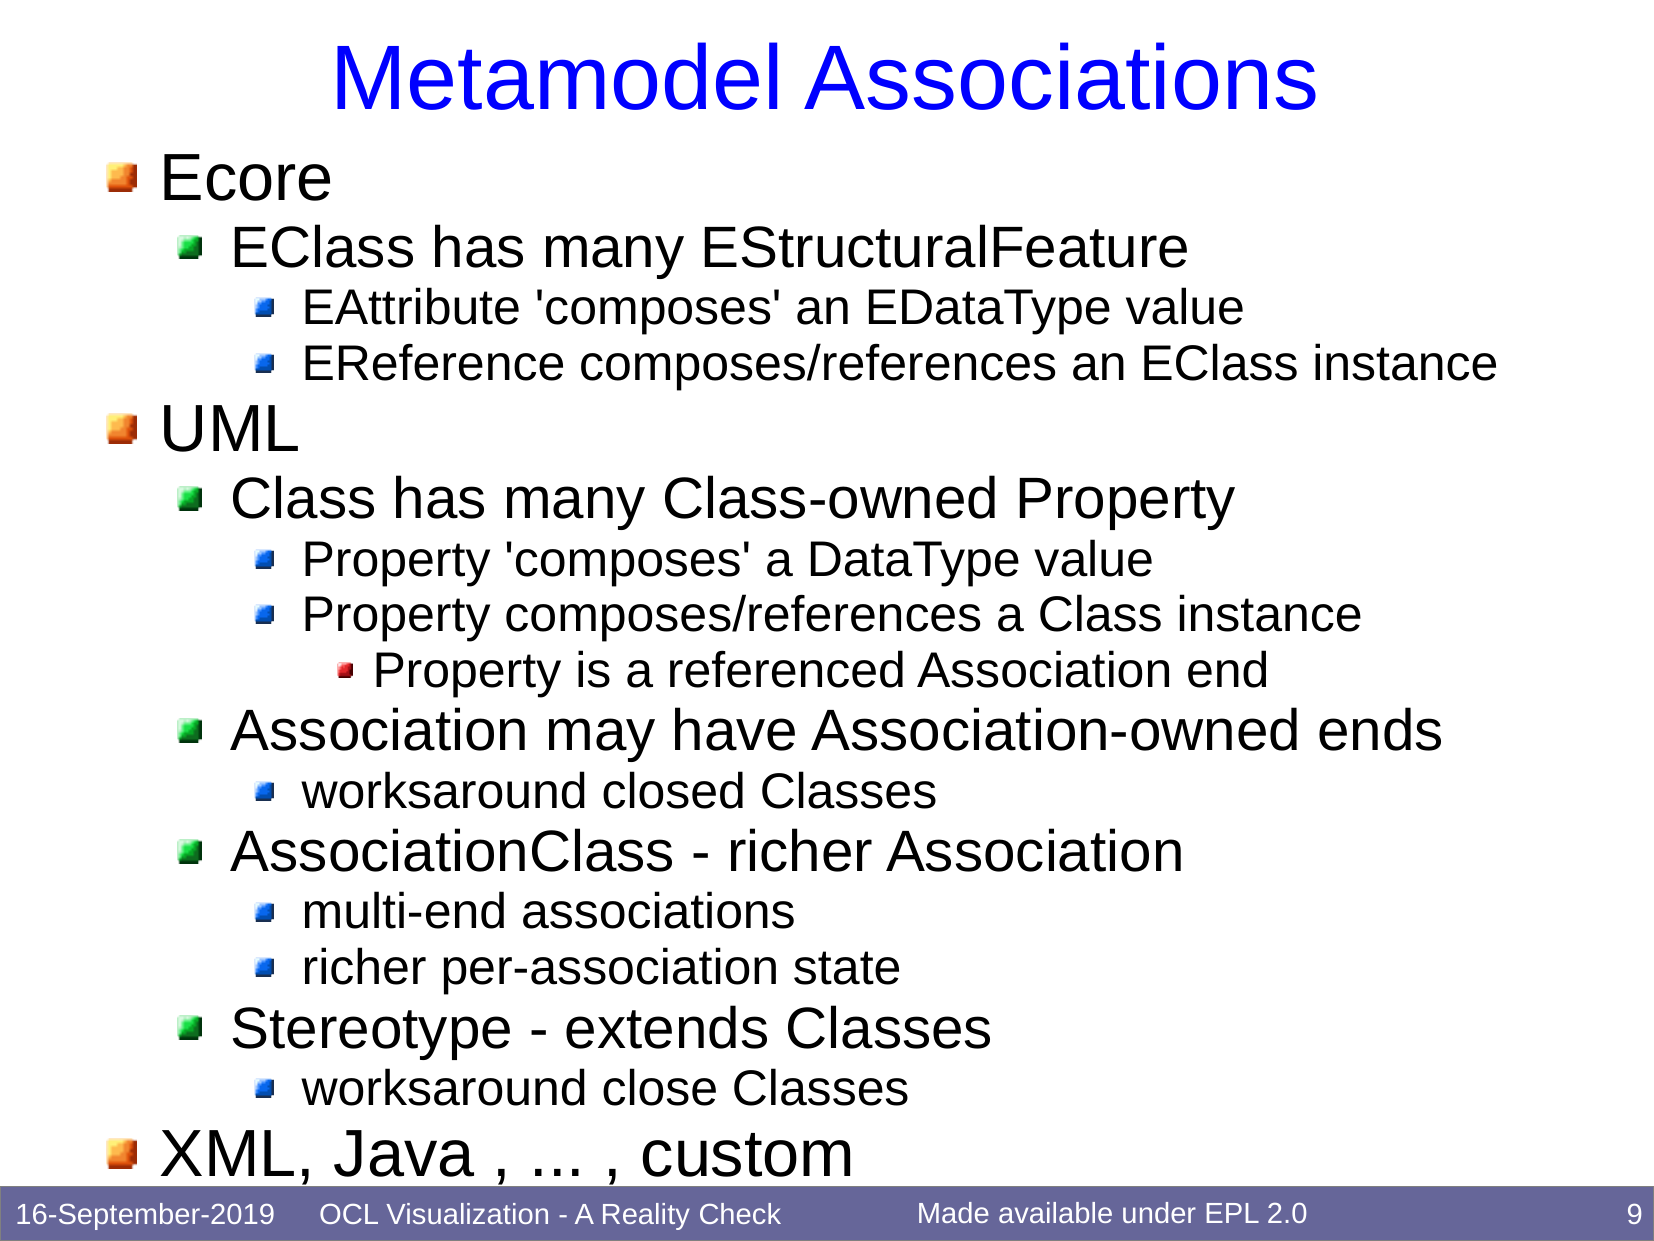

# Metamodel Associations
Ecore
EClass has many EStructuralFeature
EAttribute 'composes' an EDataType value
EReference composes/references an EClass instance
UML
Class has many Class-owned Property
Property 'composes' a DataType value
Property composes/references a Class instance
Property is a referenced Association end
Association may have Association-owned ends
worksaround closed Classes
AssociationClass - richer Association
multi-end associations
richer per-association state
Stereotype - extends Classes
worksaround close Classes
XML, Java , ... , custom
16-September-2019
OCL Visualization - A Reality Check
9